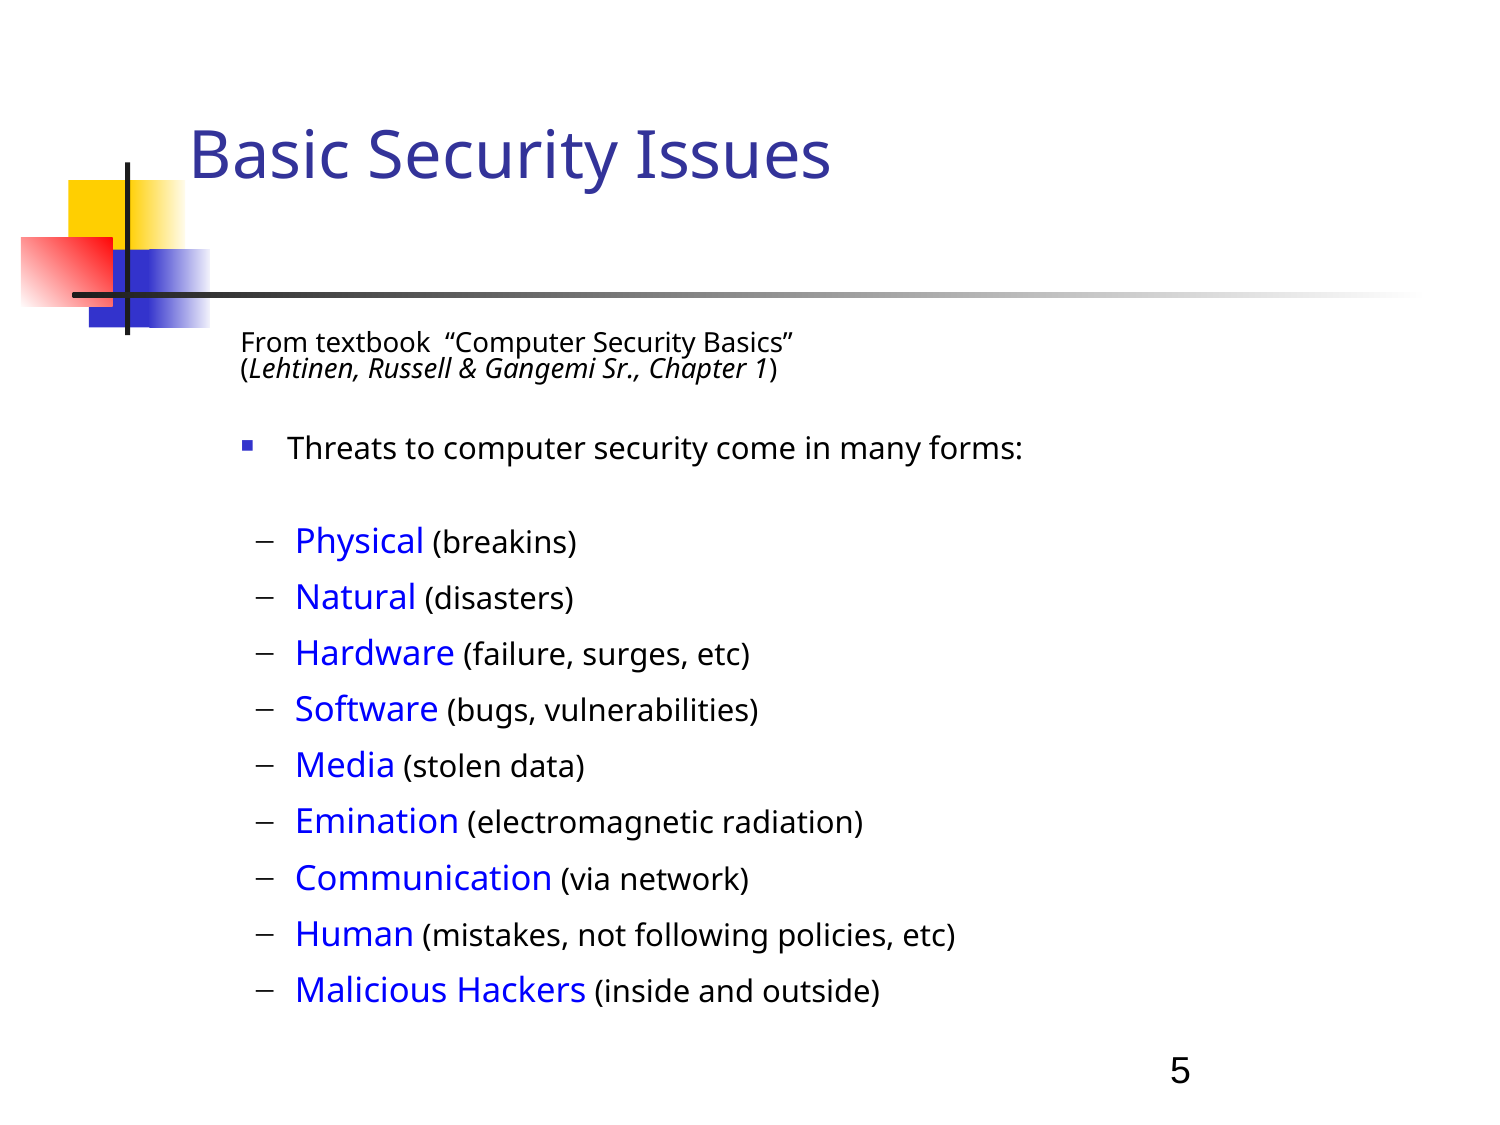

# Basic Security Issues
From textbook “Computer Security Basics”
(Lehtinen, Russell & Gangemi Sr., Chapter 1)
Threats to computer security come in many forms:
Physical (breakins)
Natural (disasters)
Hardware (failure, surges, etc)
Software (bugs, vulnerabilities)
Media (stolen data)
Emination (electromagnetic radiation)
Communication (via network)
Human (mistakes, not following policies, etc)
Malicious Hackers (inside and outside)
5